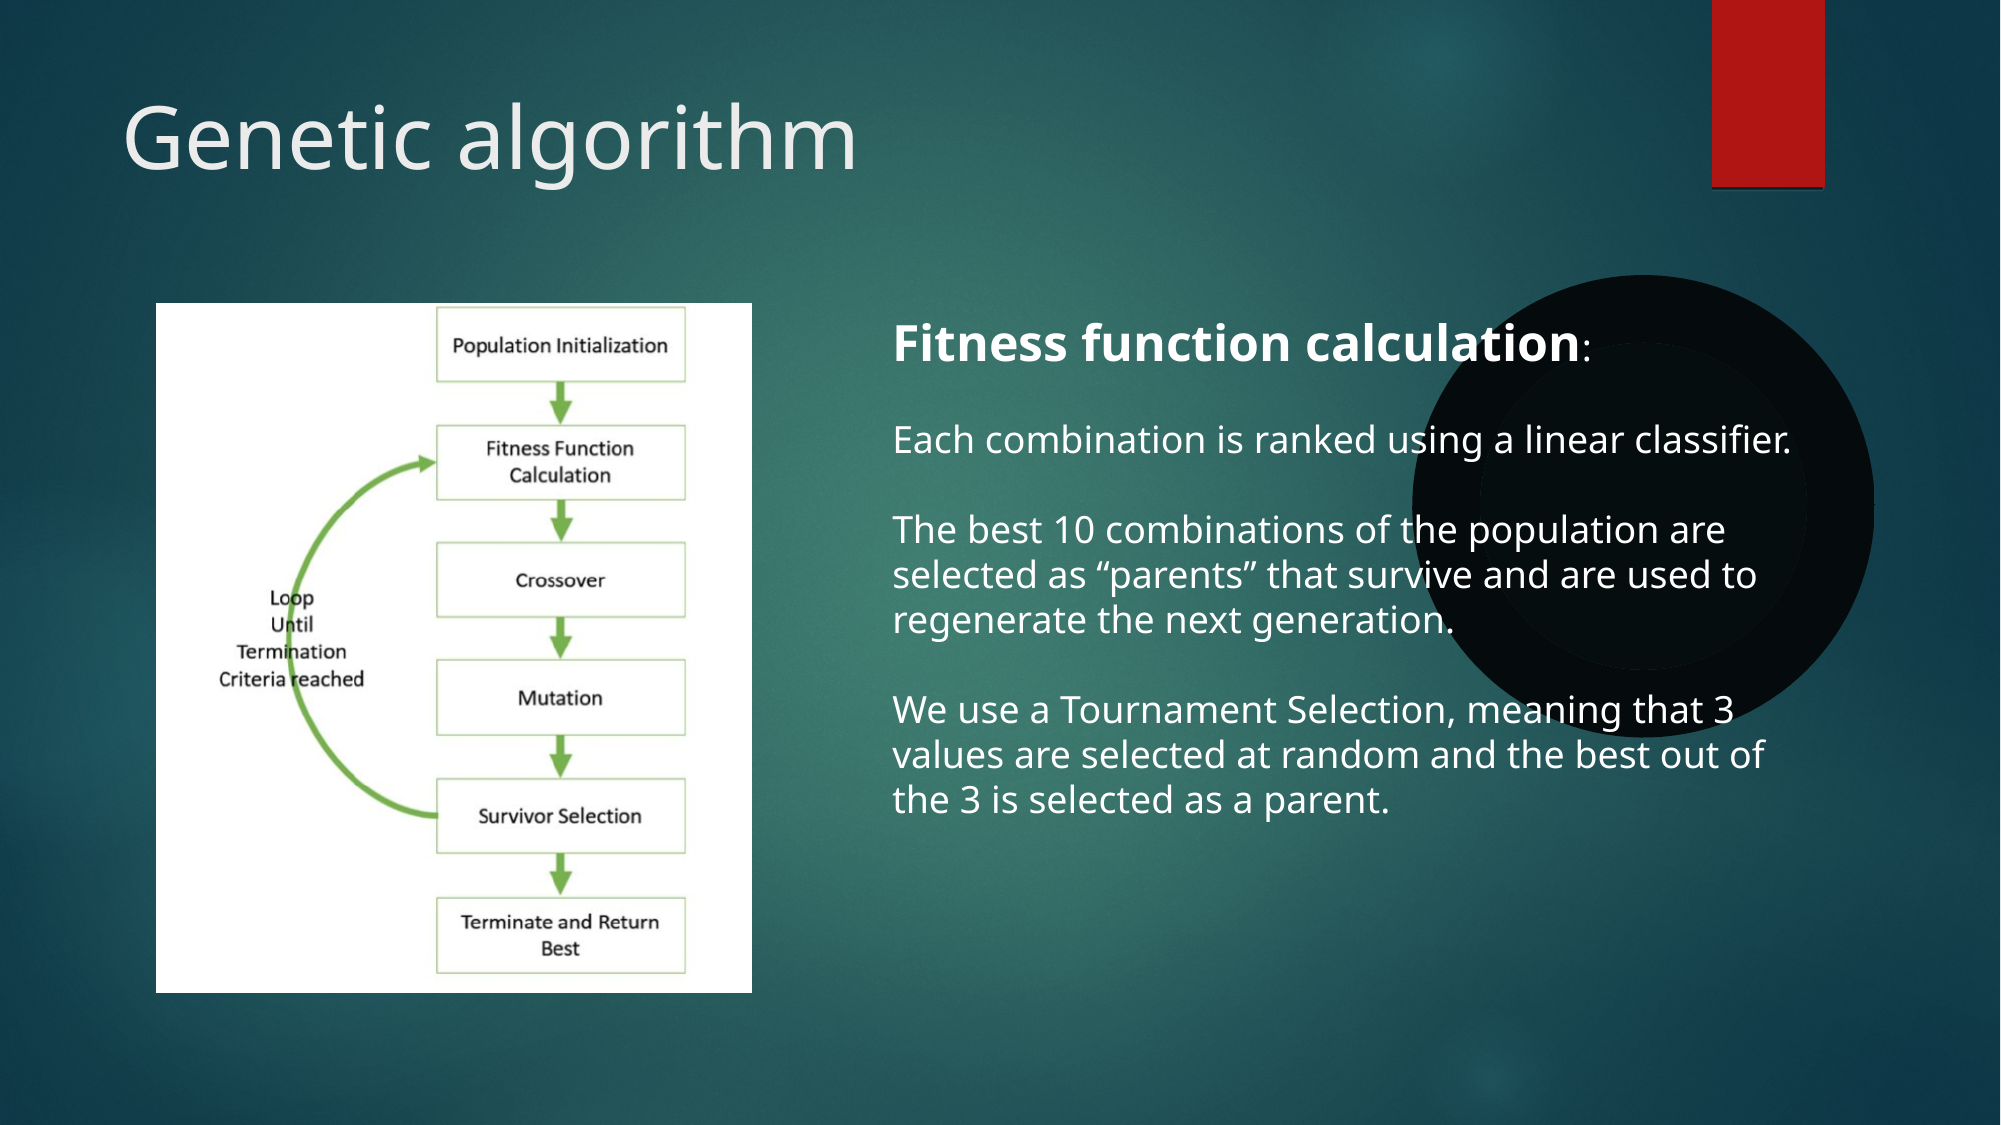

# Genetic algorithm
Fitness function calculation:
Each combination is ranked using a linear classifier.
The best 10 combinations of the population are
selected as “parents” that survive and are used to
regenerate the next generation.
We use a Tournament Selection, meaning that 3
values are selected at random and the best out of
the 3 is selected as a parent.